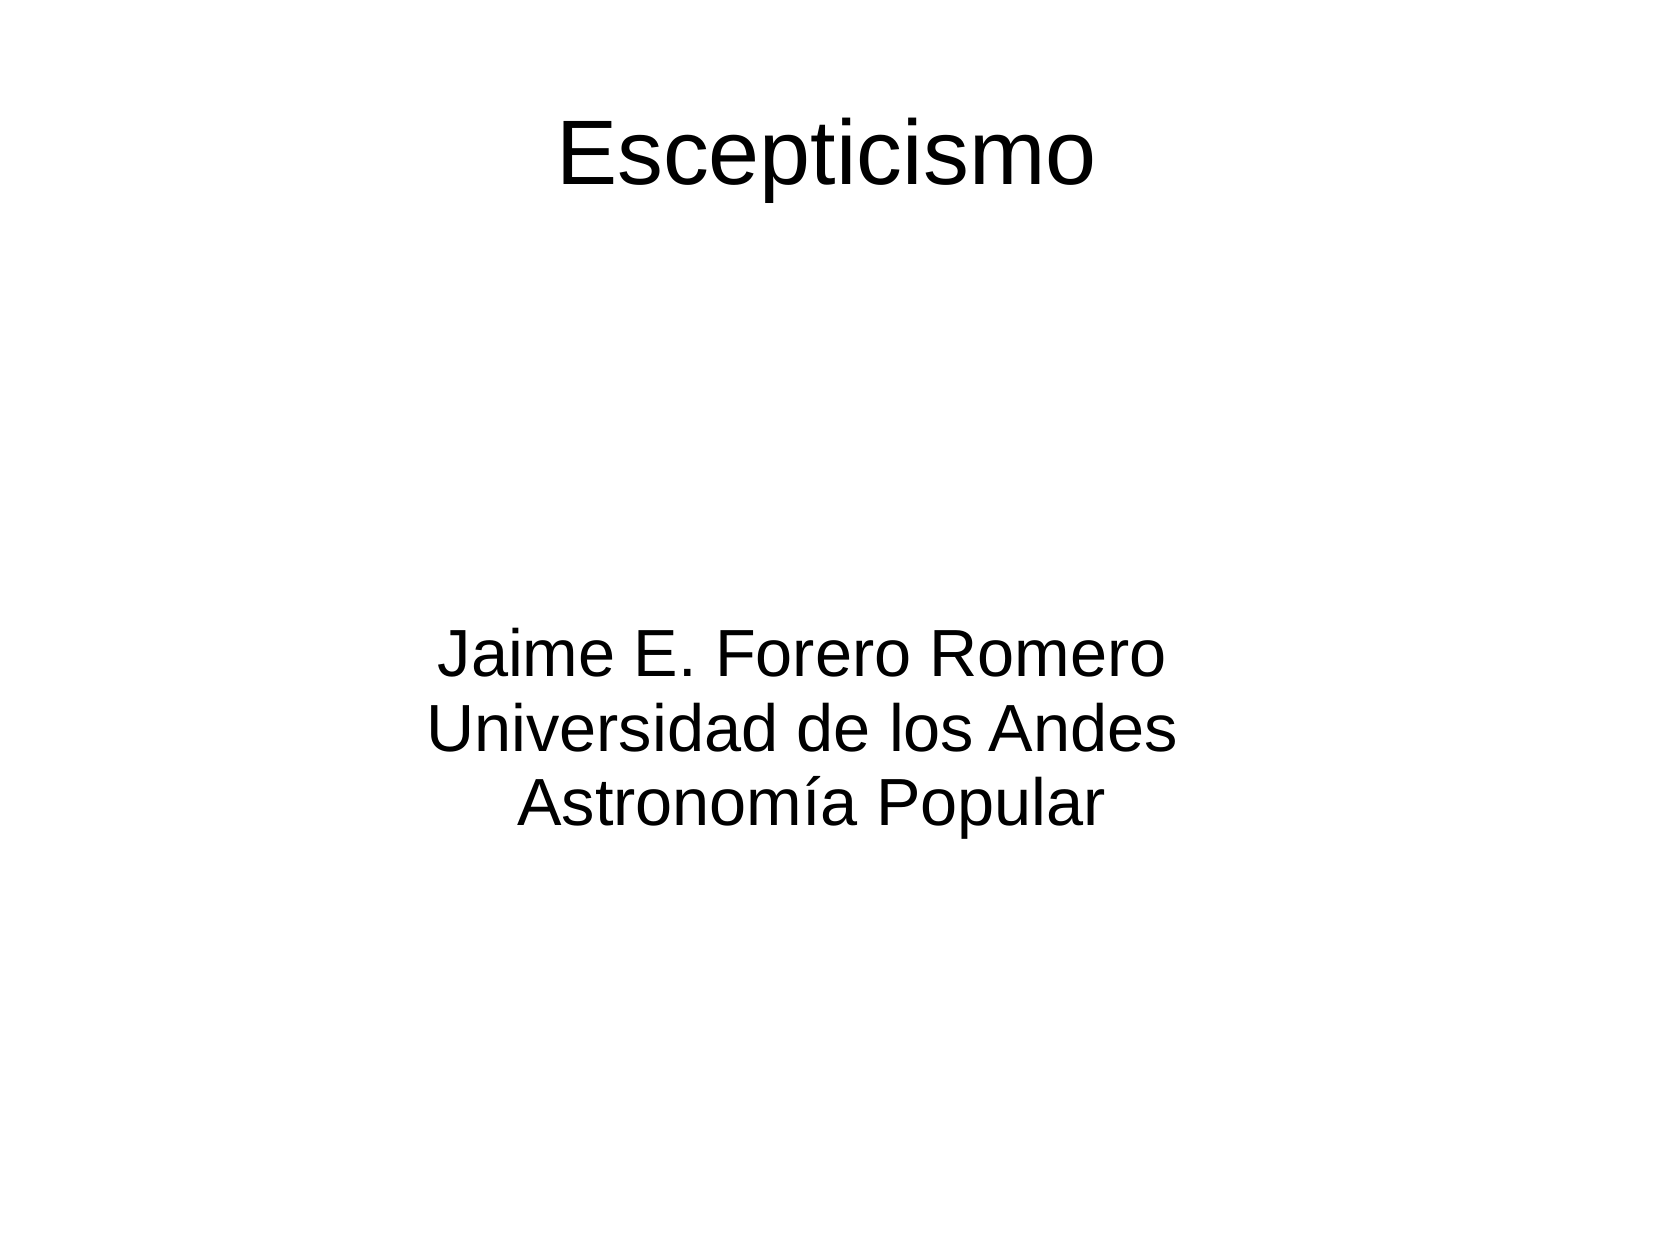

# Escepticismo
Jaime E. Forero Romero
Universidad de los Andes
 Astronomía Popular